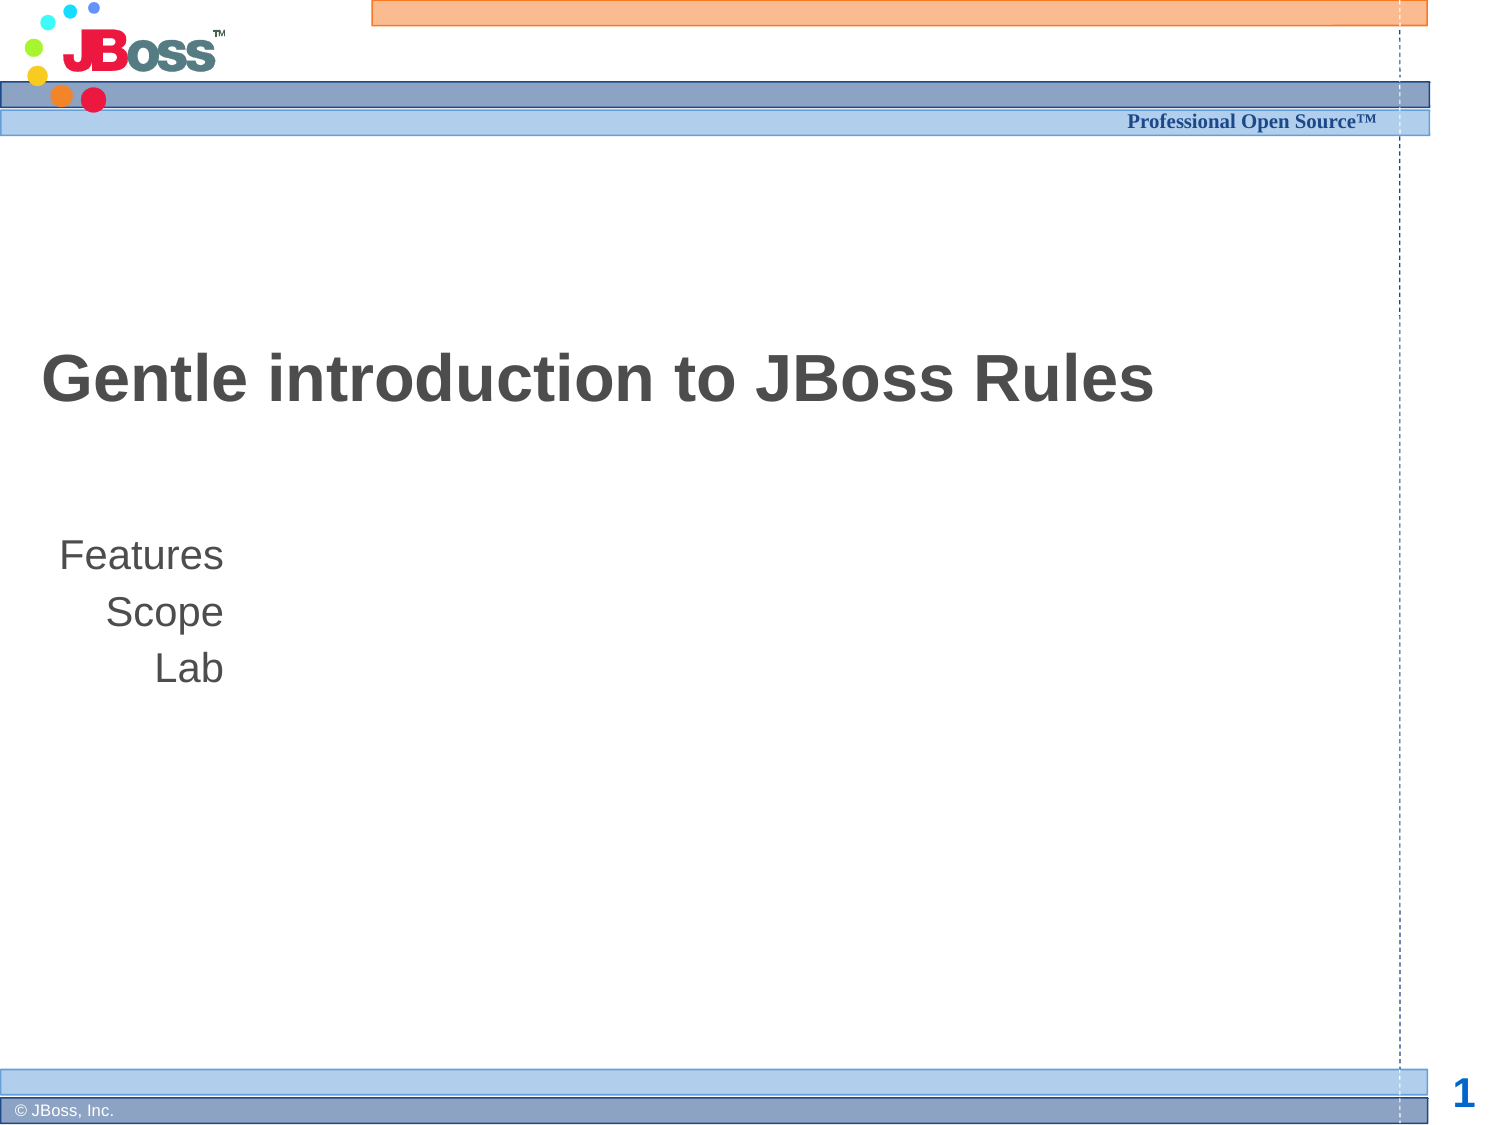

# Gentle introduction to JBoss Rules
Features
Scope
Lab